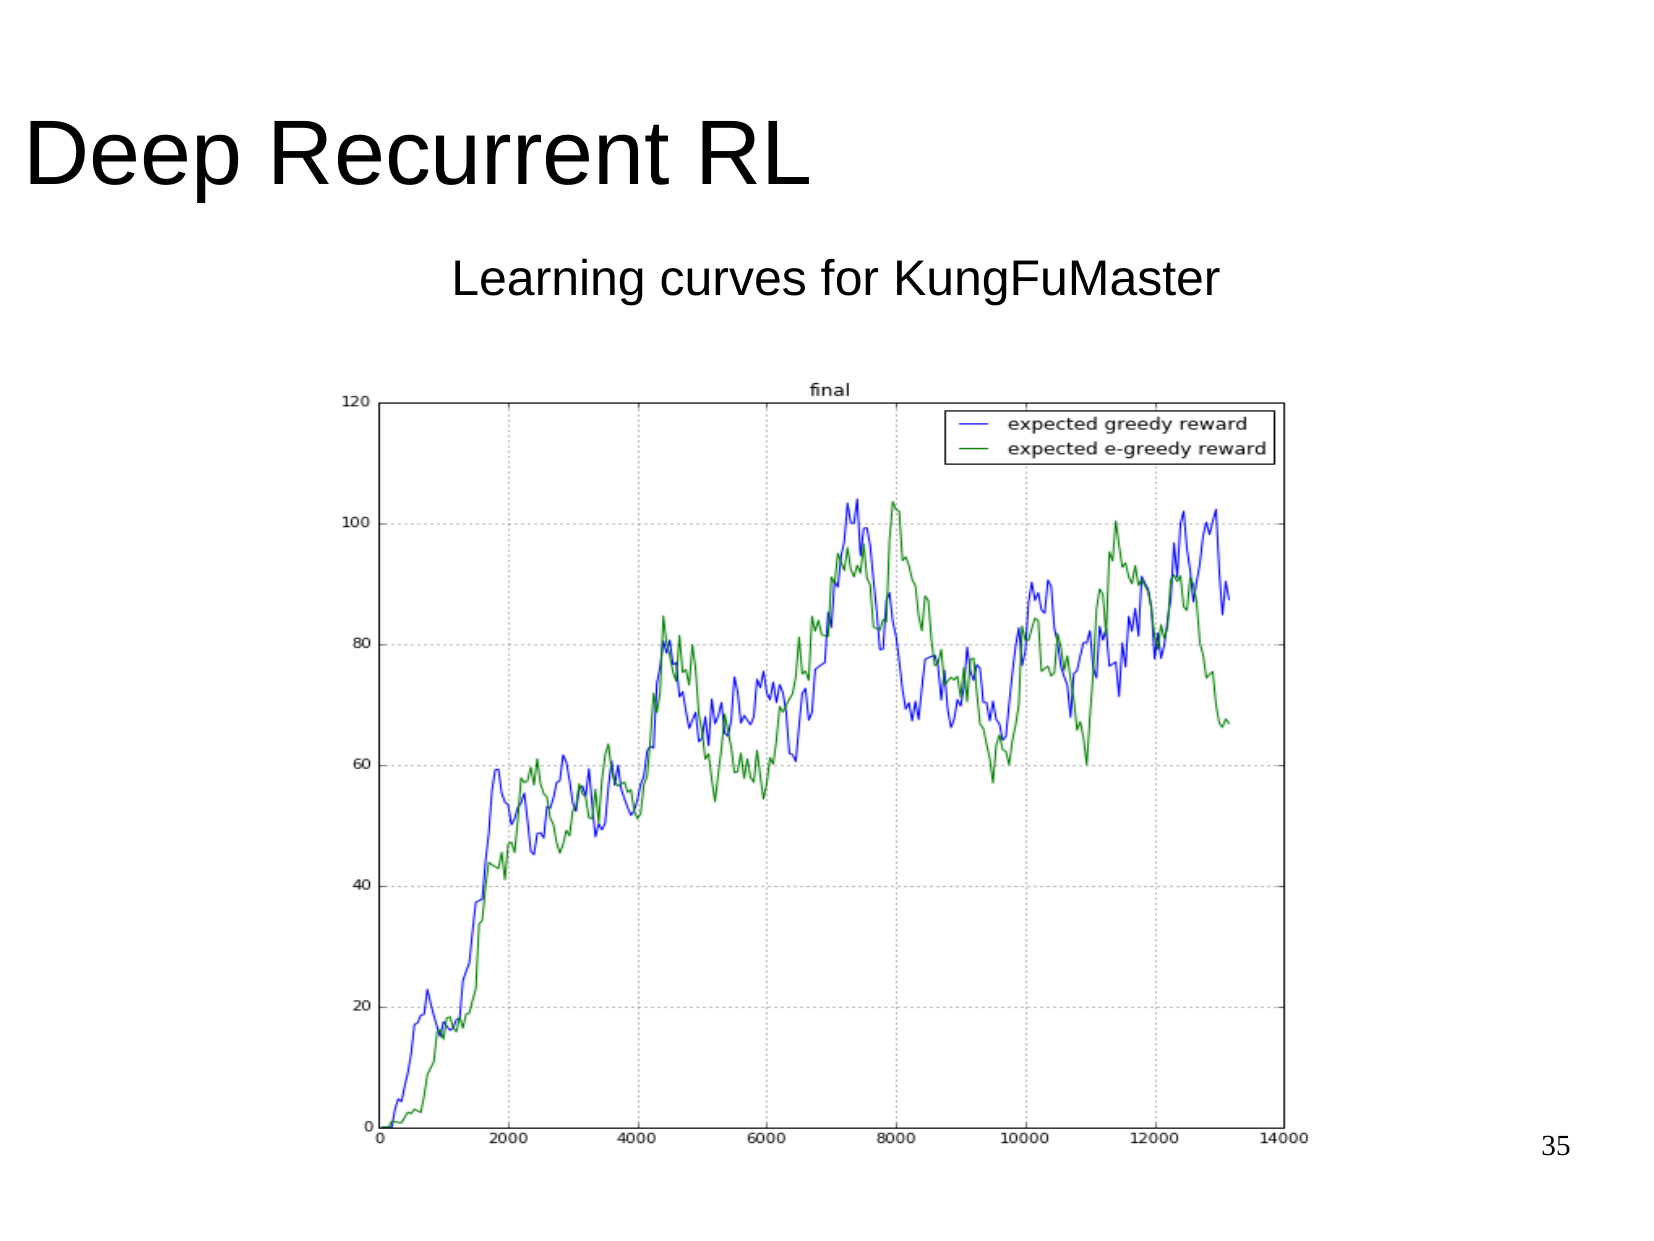

# Deep Recurrent RL
Learning curves for KungFuMaster
35